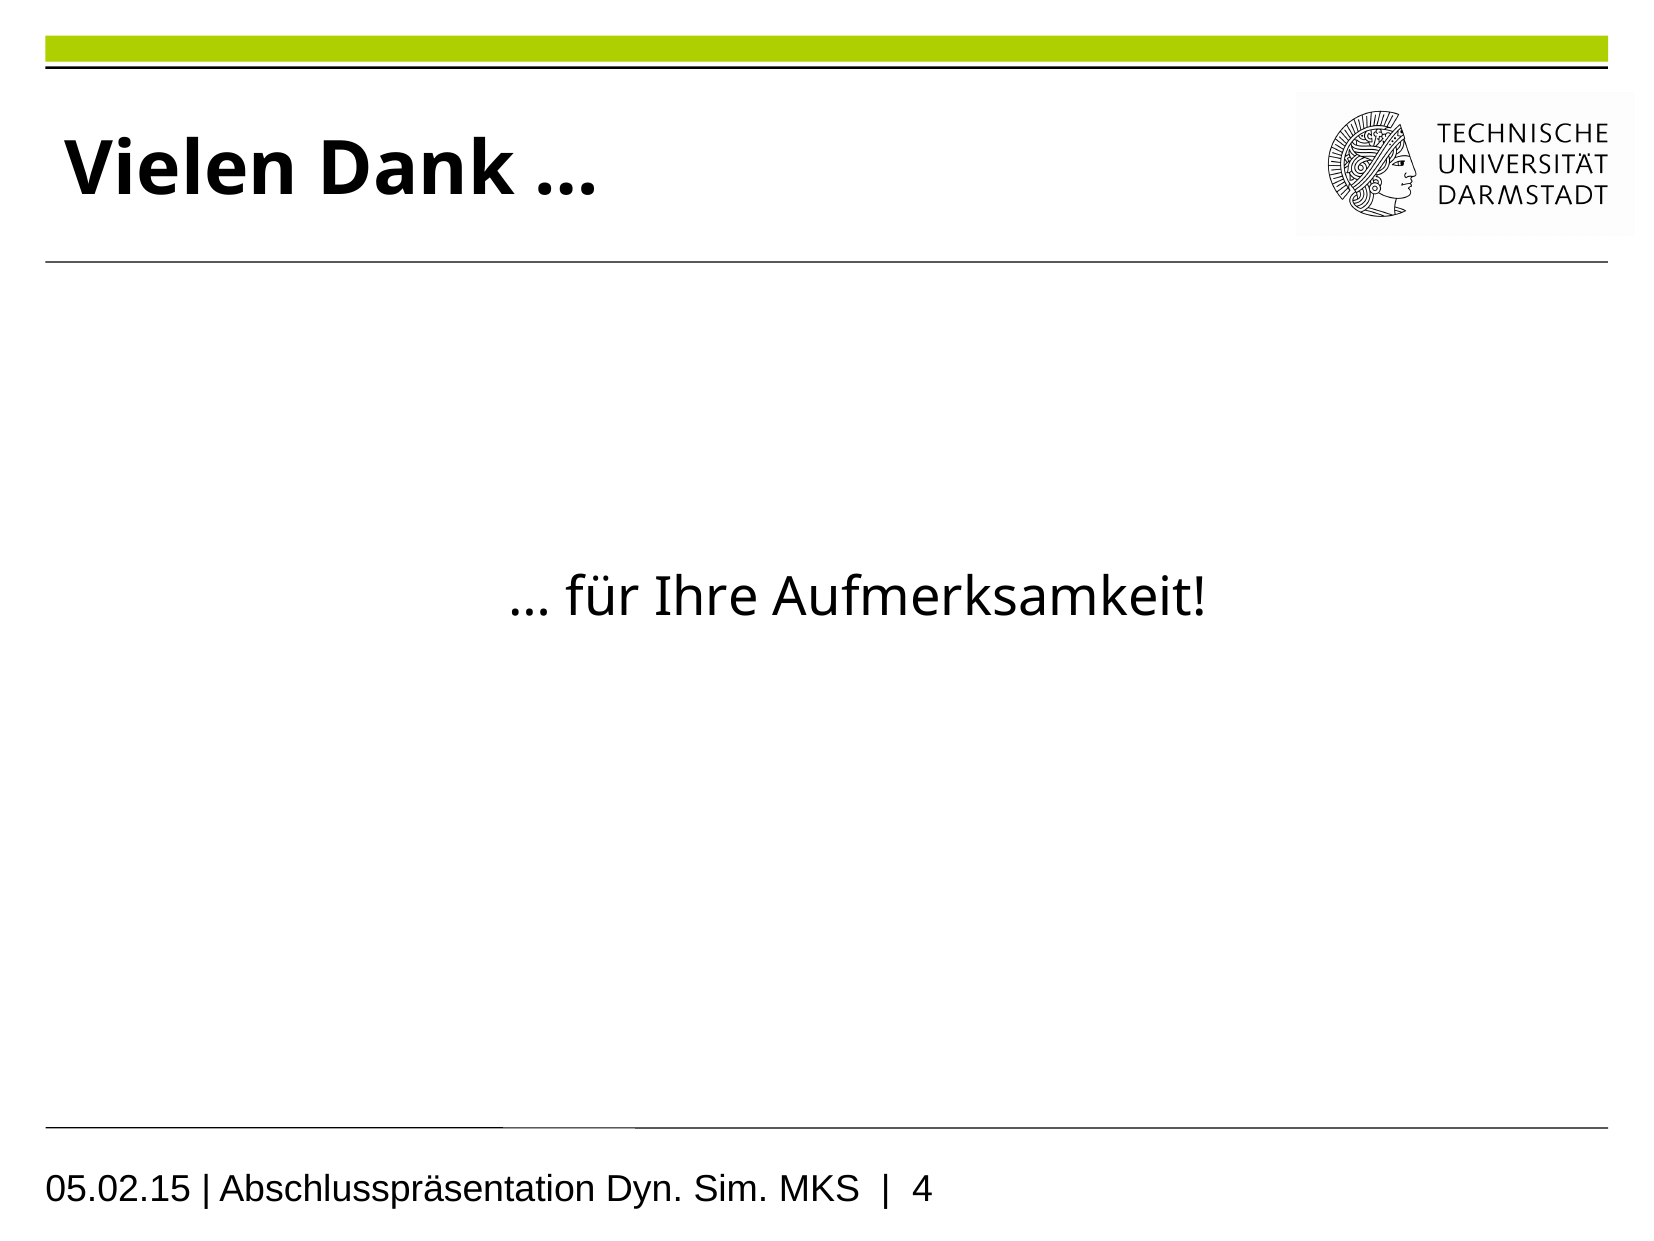

# Vielen Dank …
… für Ihre Aufmerksamkeit!
05.02.15 | Abschlusspräsentation Dyn. Sim. MKS |